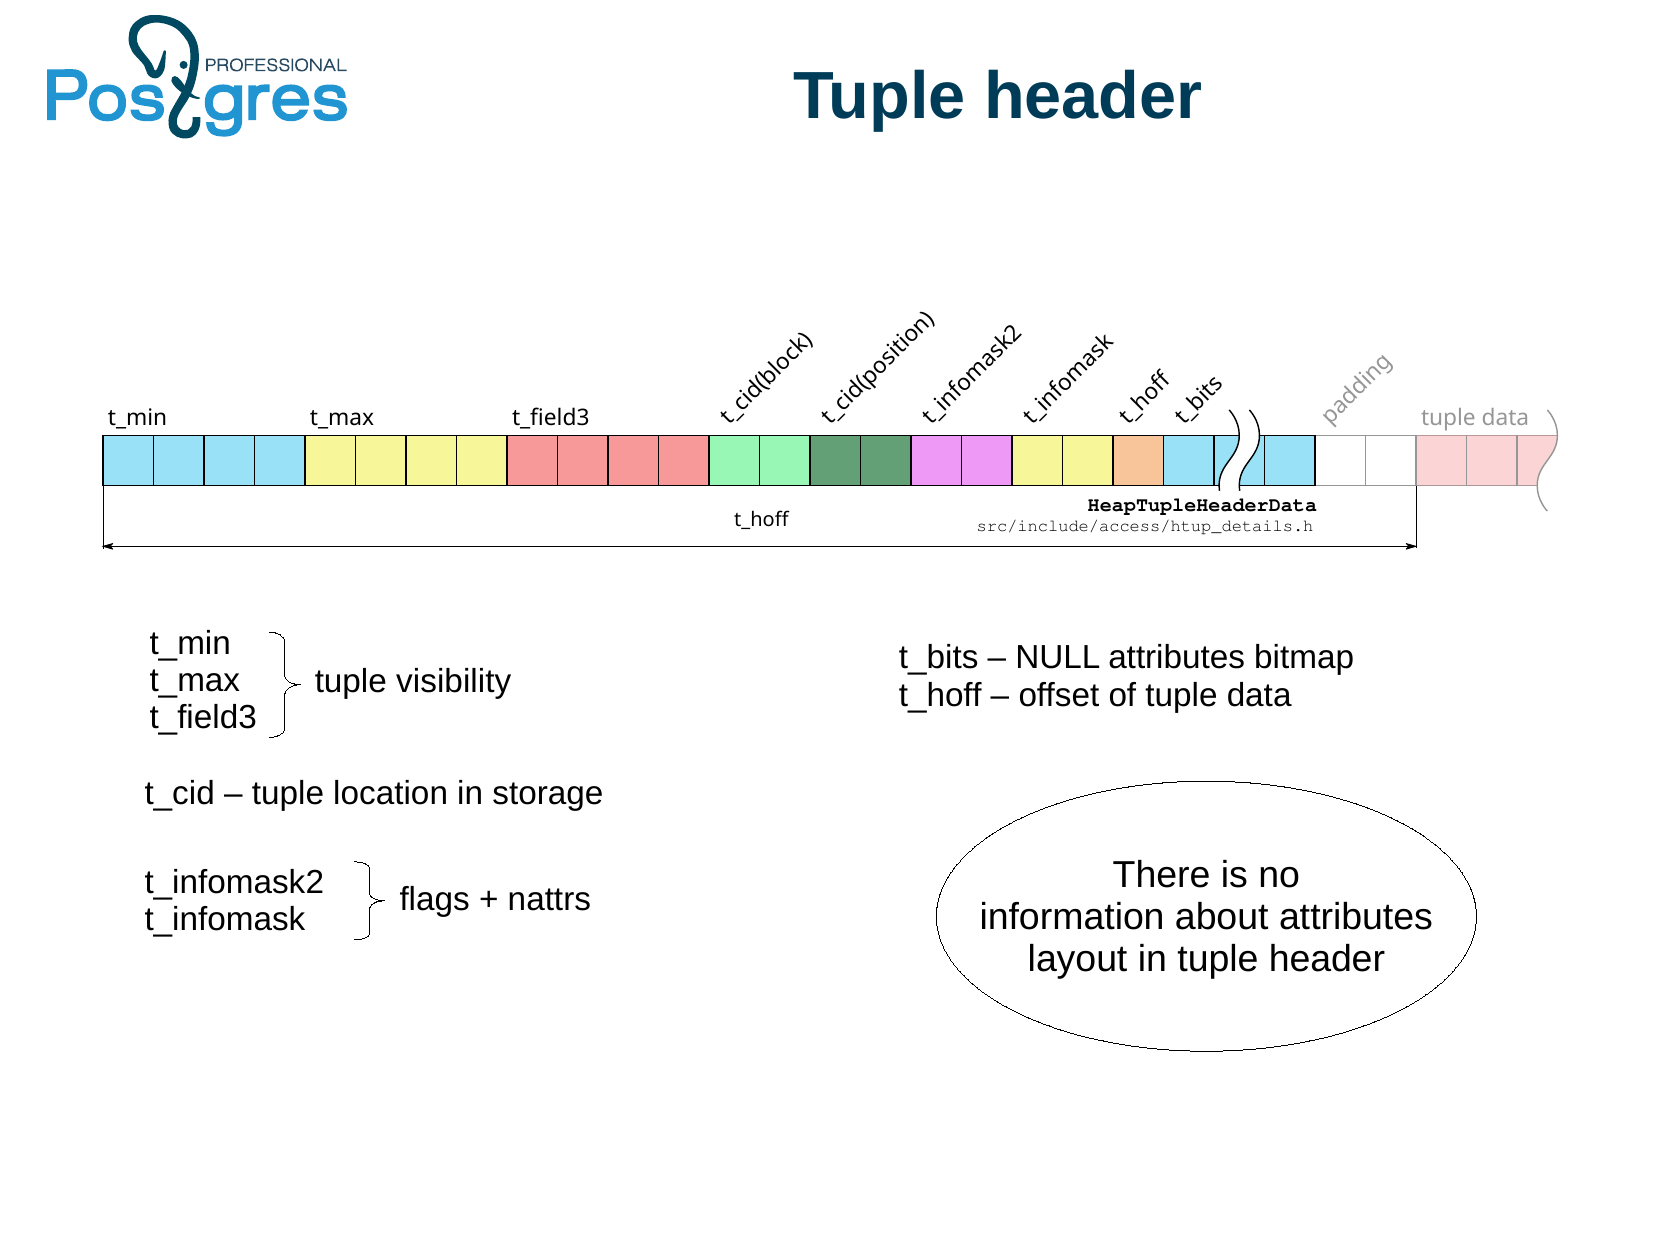

# Tuple header
t_min
t_max
t_field3
t_bits – NULL attributes bitmap
t_hoff – offset of tuple data
tuple visibility
t_cid – tuple location in storage
There is no
information about attributes
layout in tuple header
t_infomask2
t_infomask
flags + nattrs